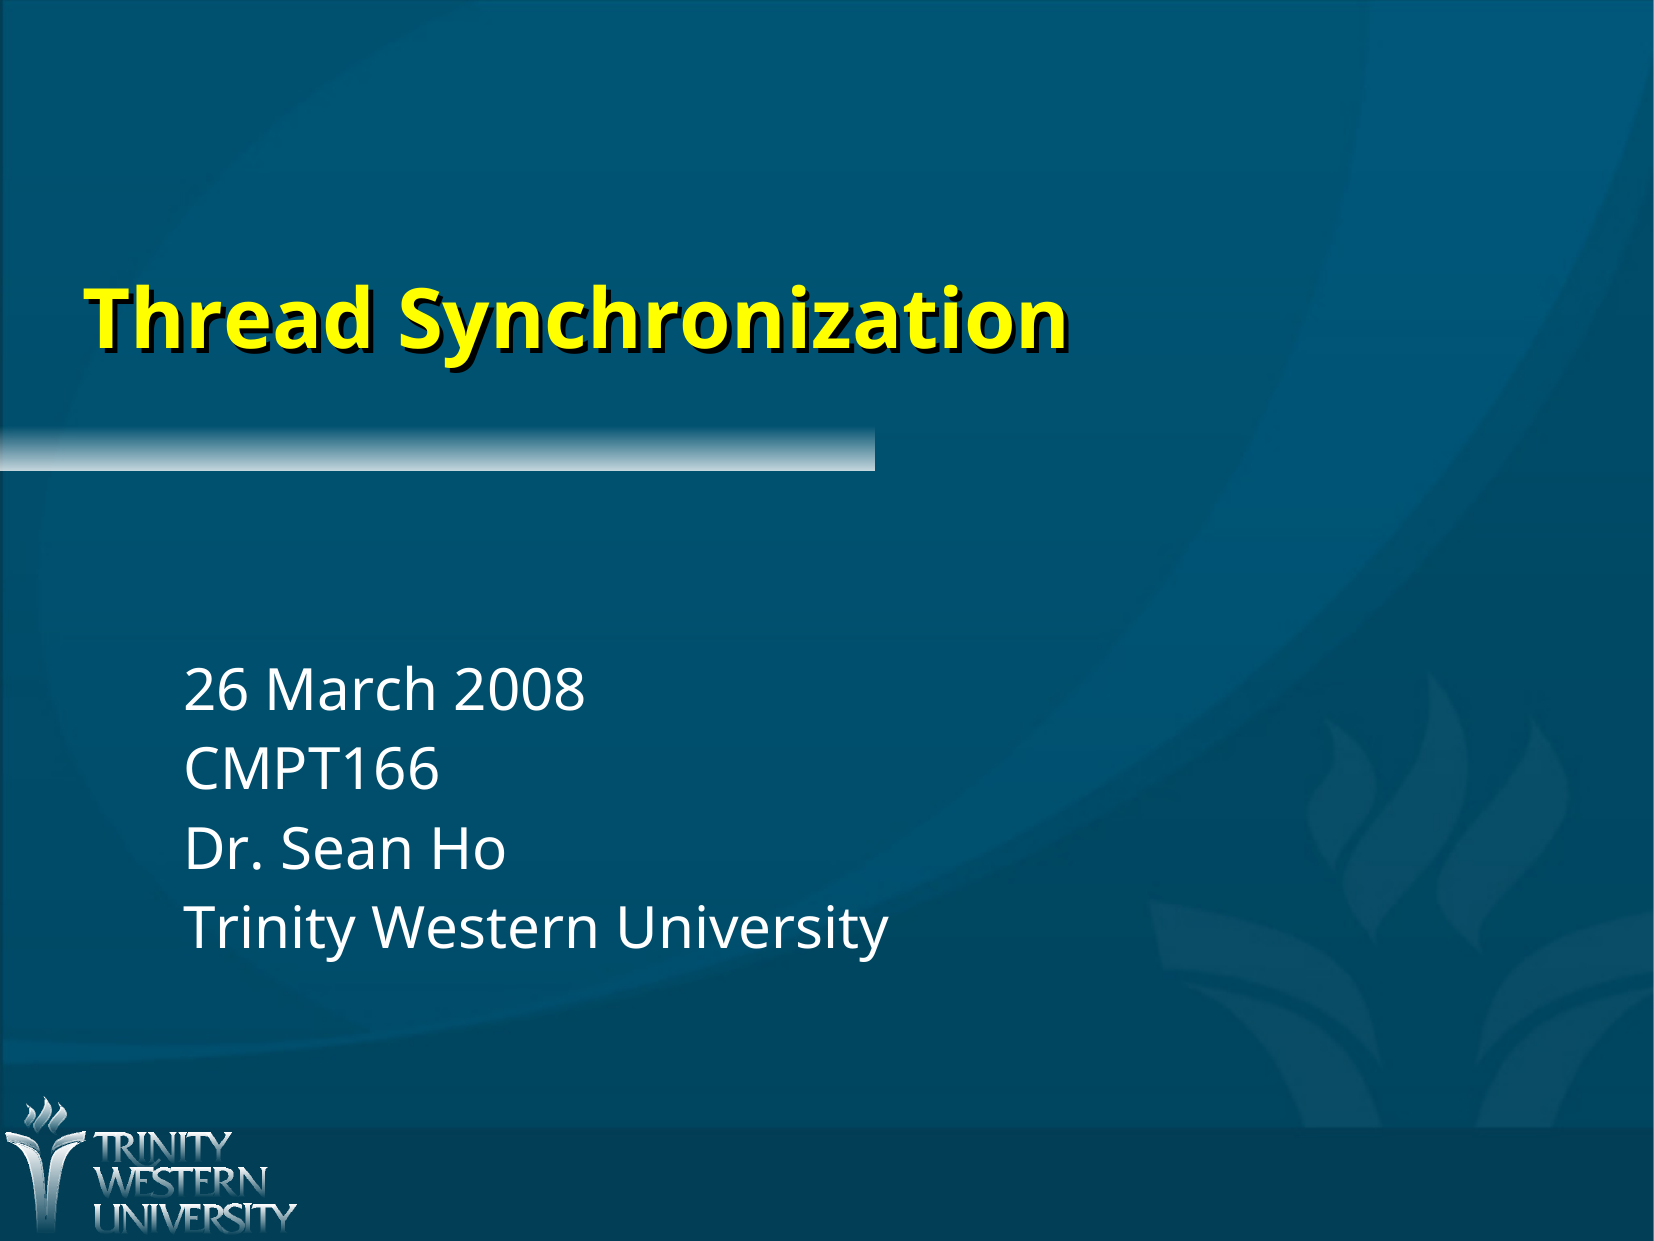

# Thread Synchronization
26 March 2008
CMPT166
Dr. Sean Ho
Trinity Western University